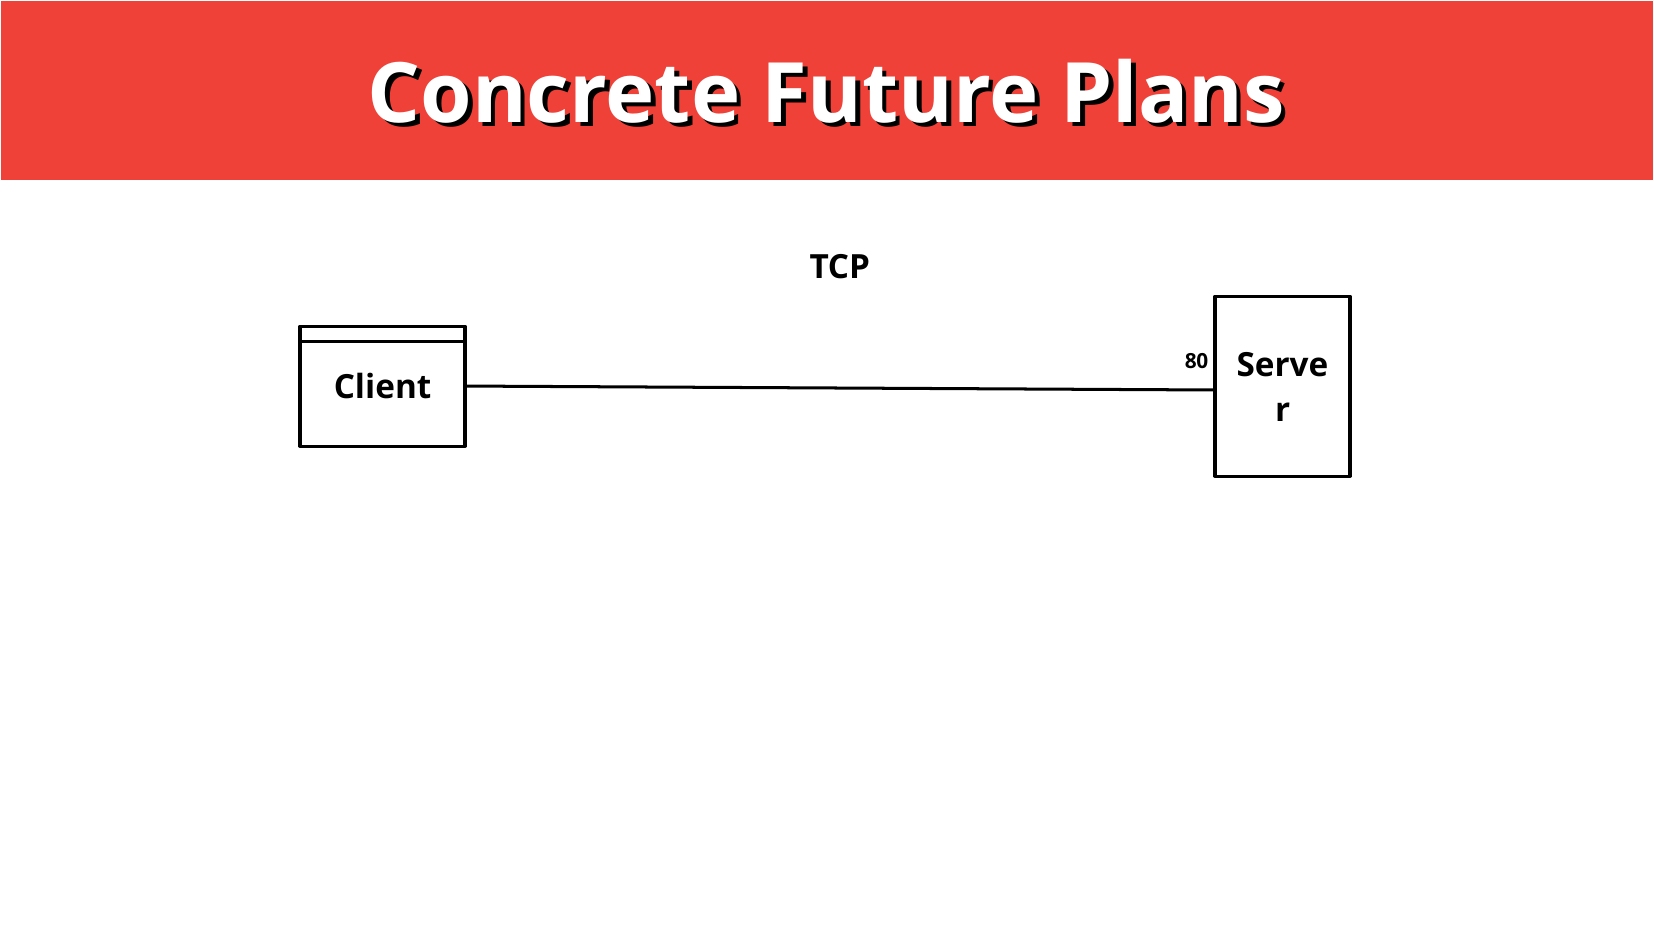

Concrete Future Plans
TCP
Server
Client
80